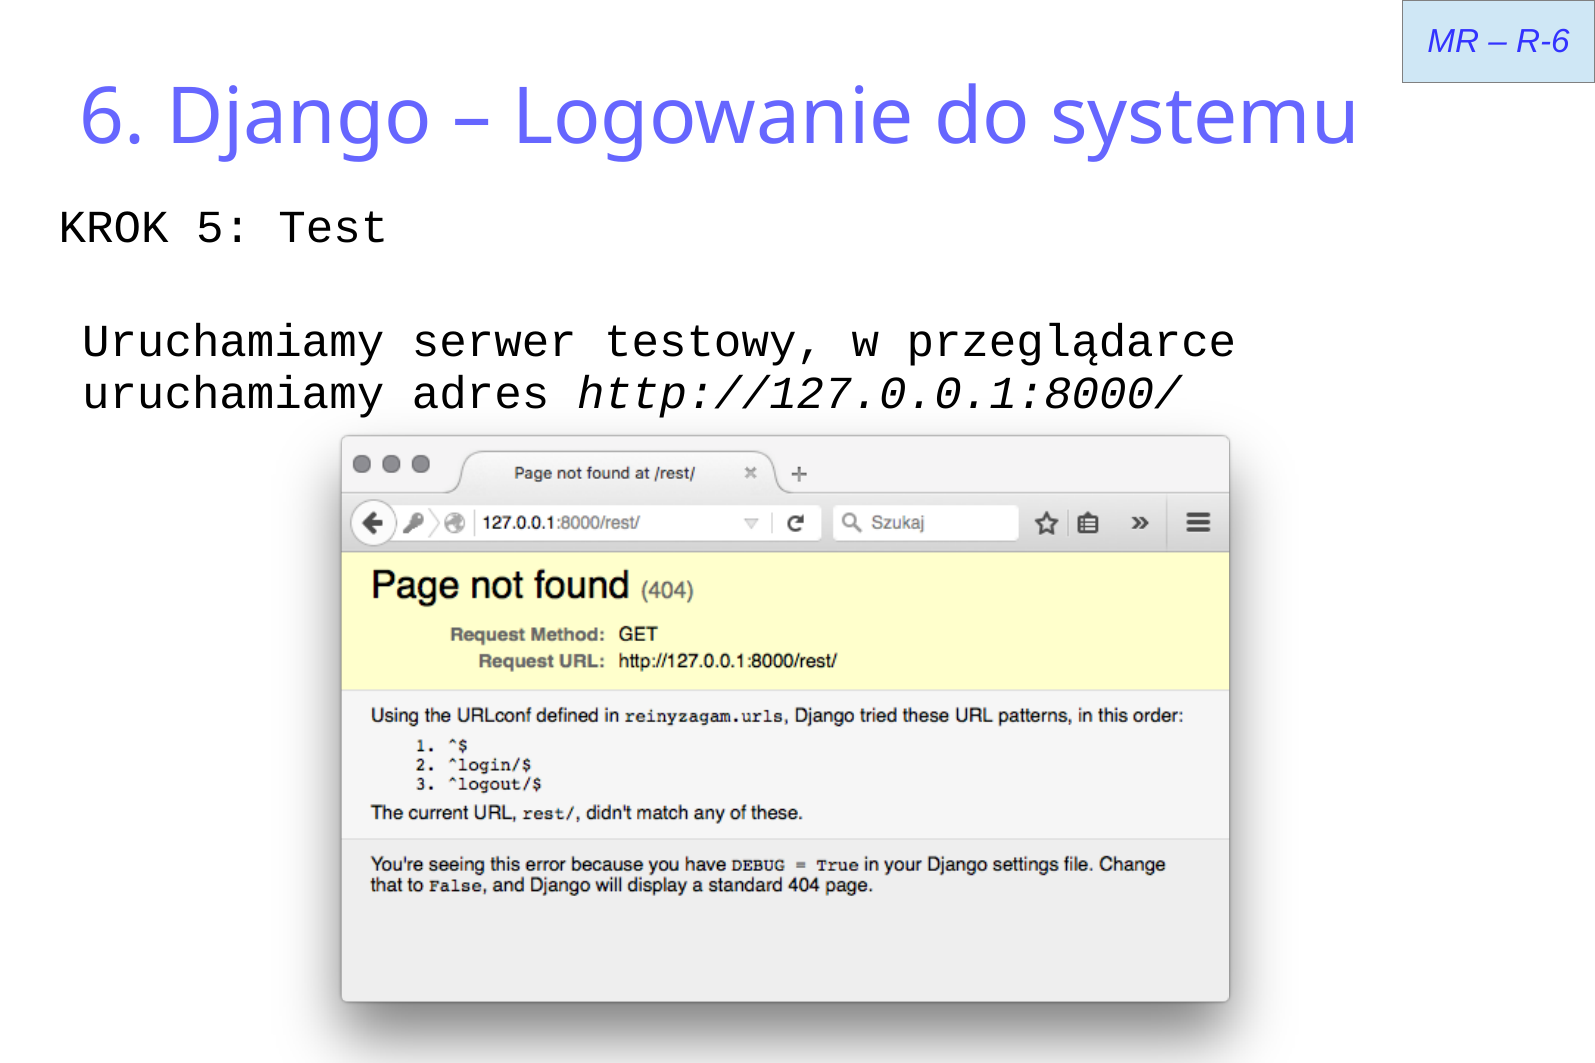

MR – R-6
# 6. Django – Logowanie do systemu
KROK 5: Test
Uruchamiamy serwer testowy, w przeglądarce uruchamiamy adres http://127.0.0.1:8000/